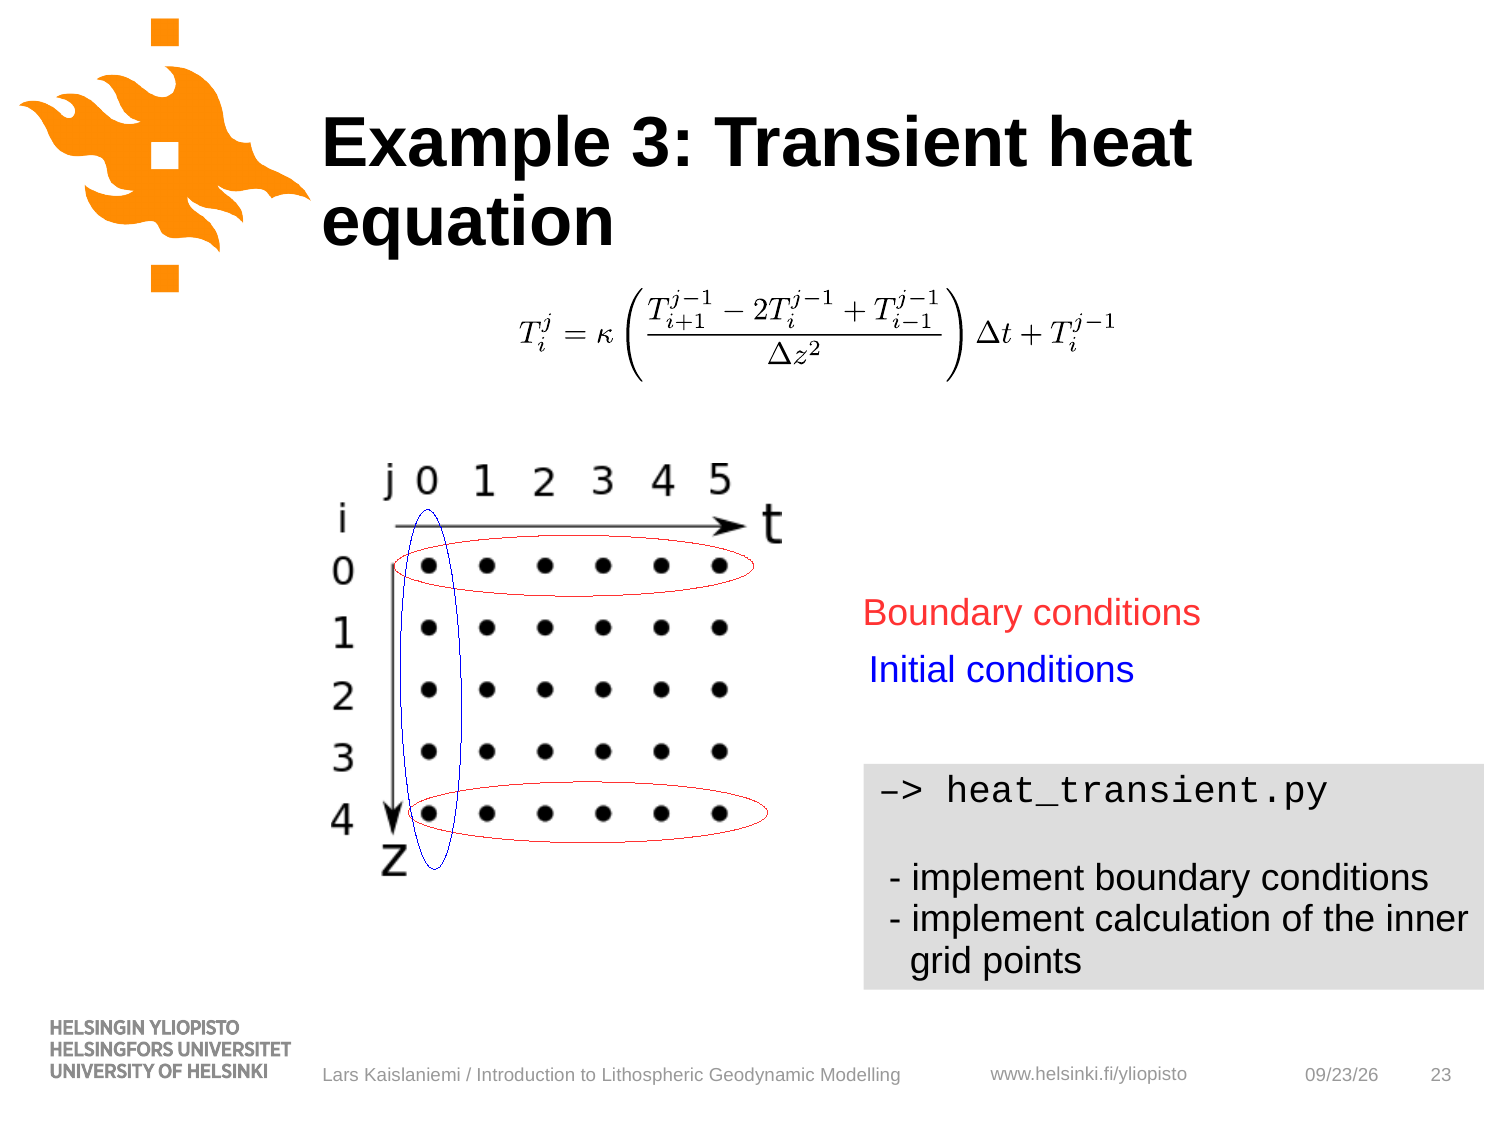

# Example 3: Transient heat equation
Boundary conditions
Initial conditions
–> heat_transient.py
 - implement boundary conditions
 - implement calculation of the inner
 grid points
Lars Kaislaniemi / Introduction to Lithospheric Geodynamic Modelling
23